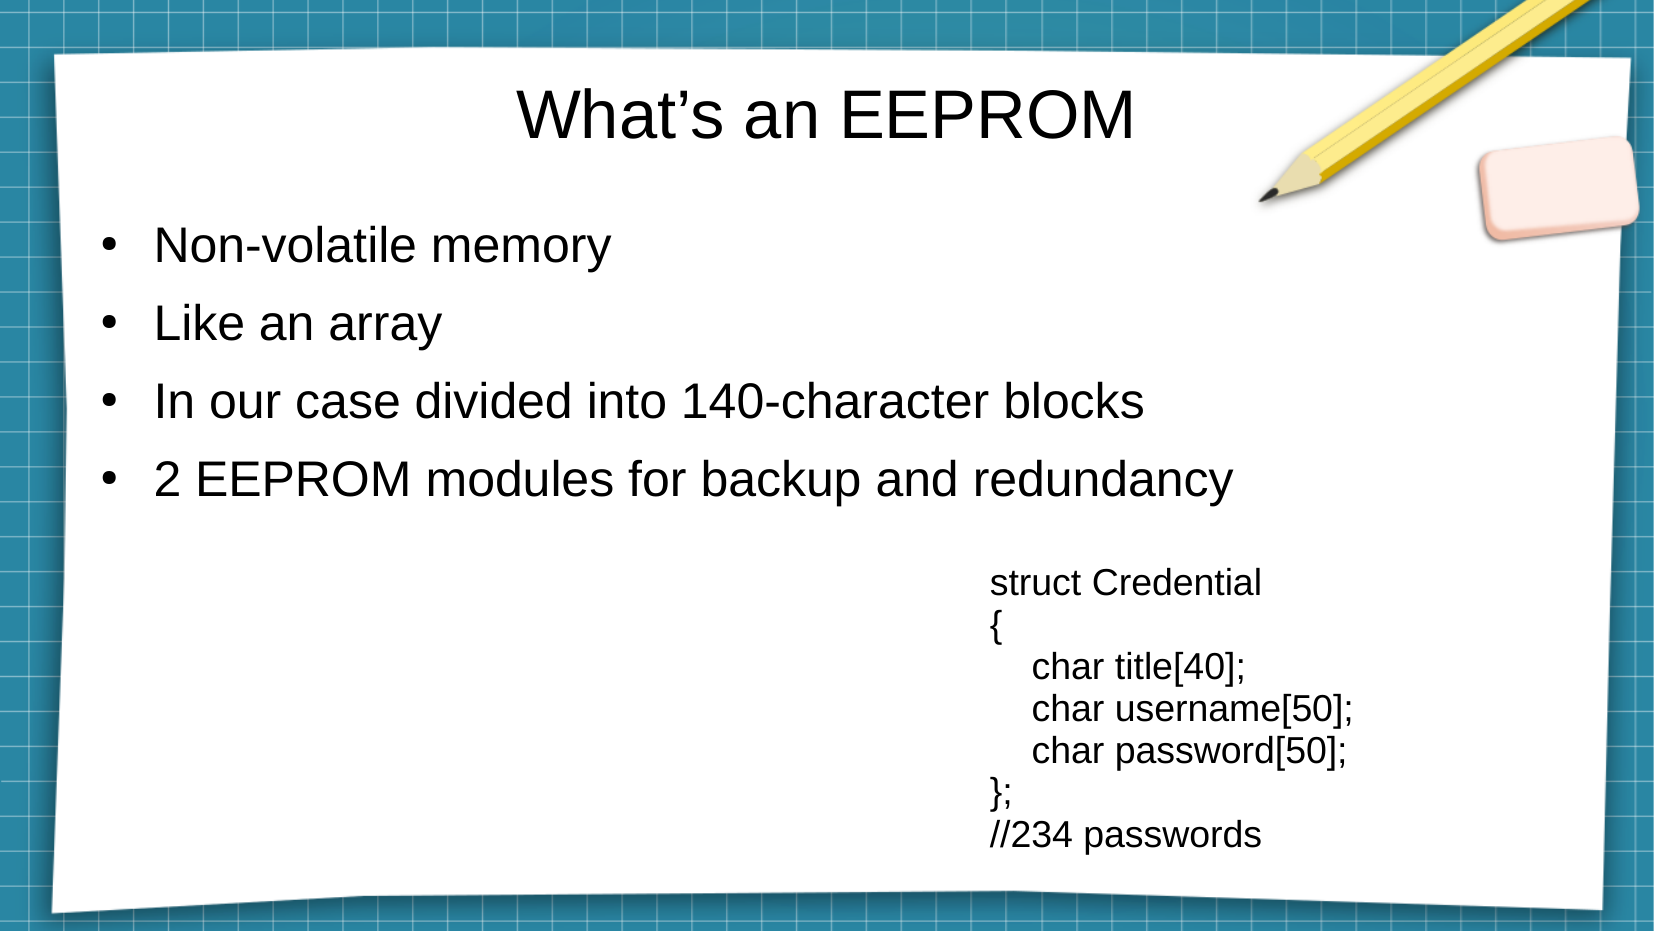

# What’s an EEPROM
Non-volatile memory
Like an array
In our case divided into 140-character blocks
2 EEPROM modules for backup and redundancy
struct Credential
{
 char title[40];
 char username[50];
 char password[50];
};
//234 passwords